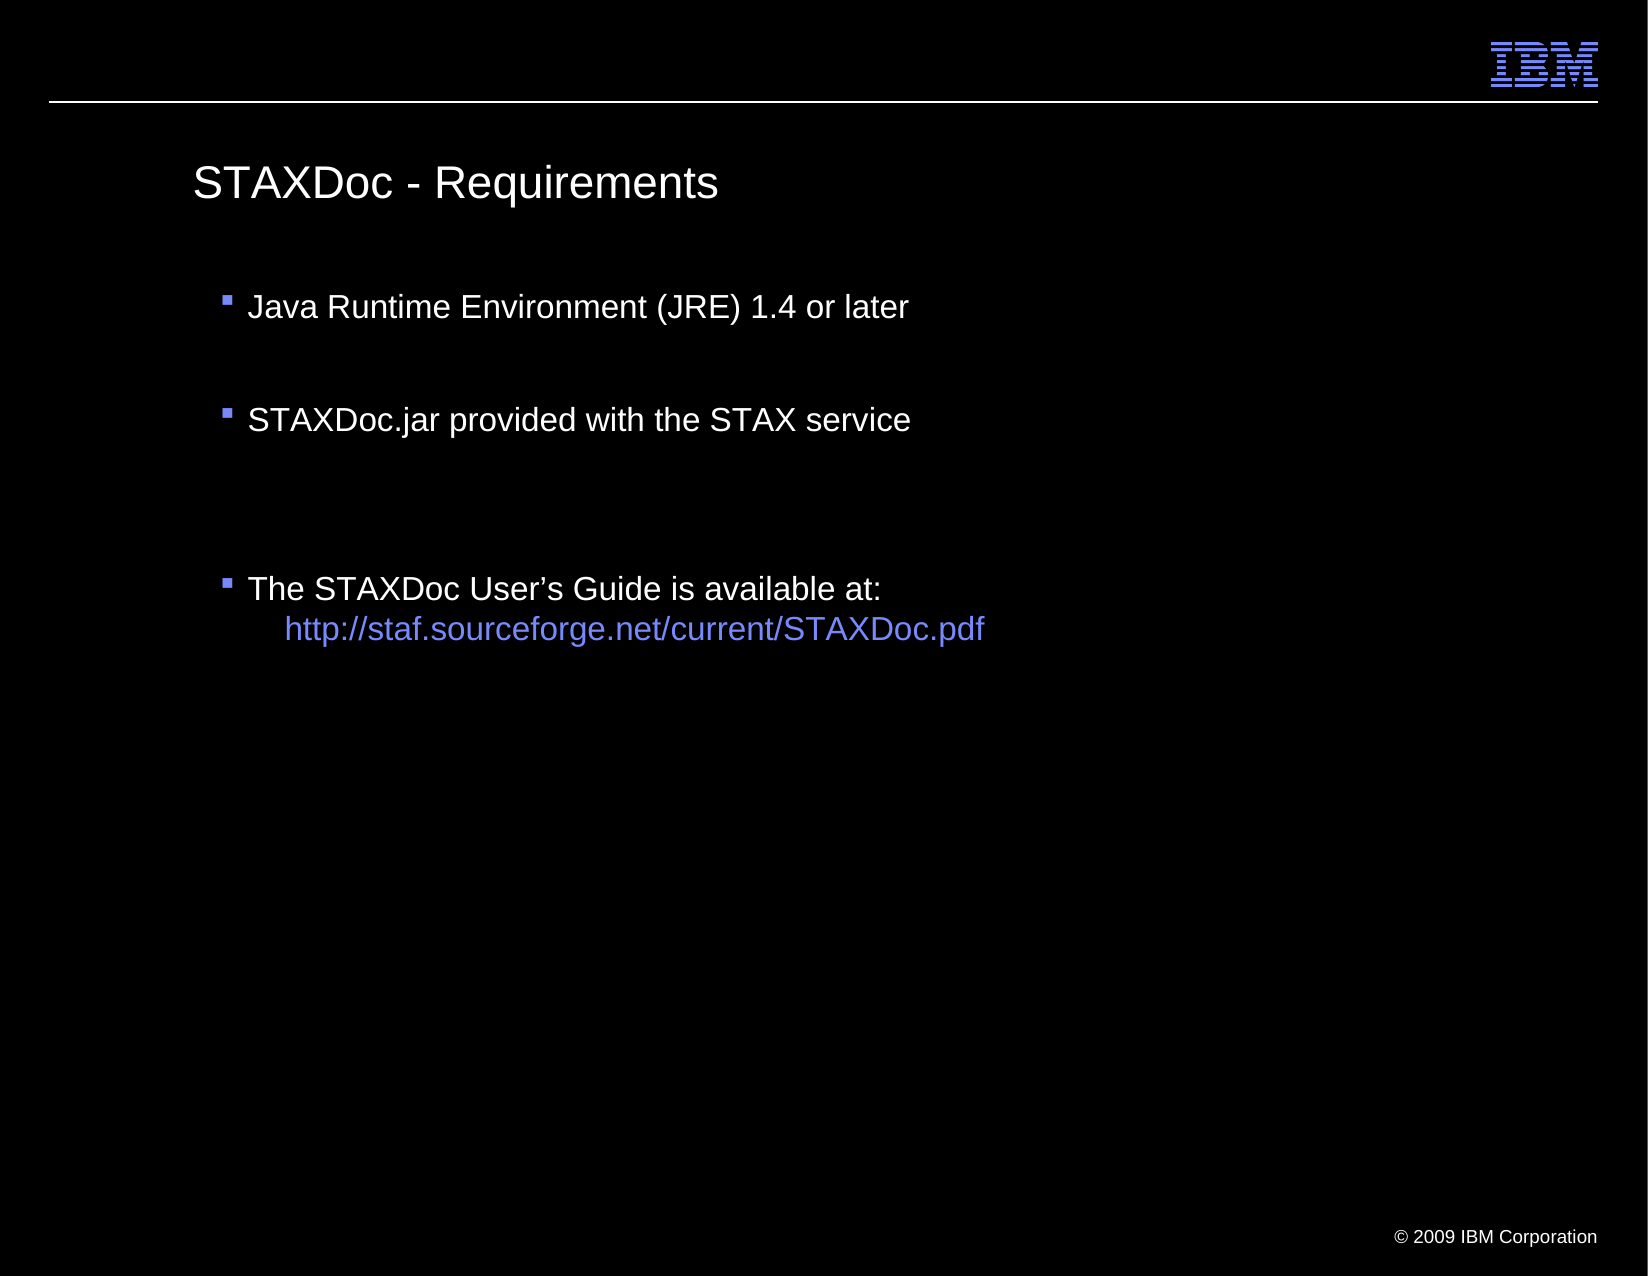

# STAXDoc - Requirements
Java Runtime Environment (JRE) 1.4 or later
STAXDoc.jar provided with the STAX service
The STAXDoc User’s Guide is available at:
 http://staf.sourceforge.net/current/STAXDoc.pdf